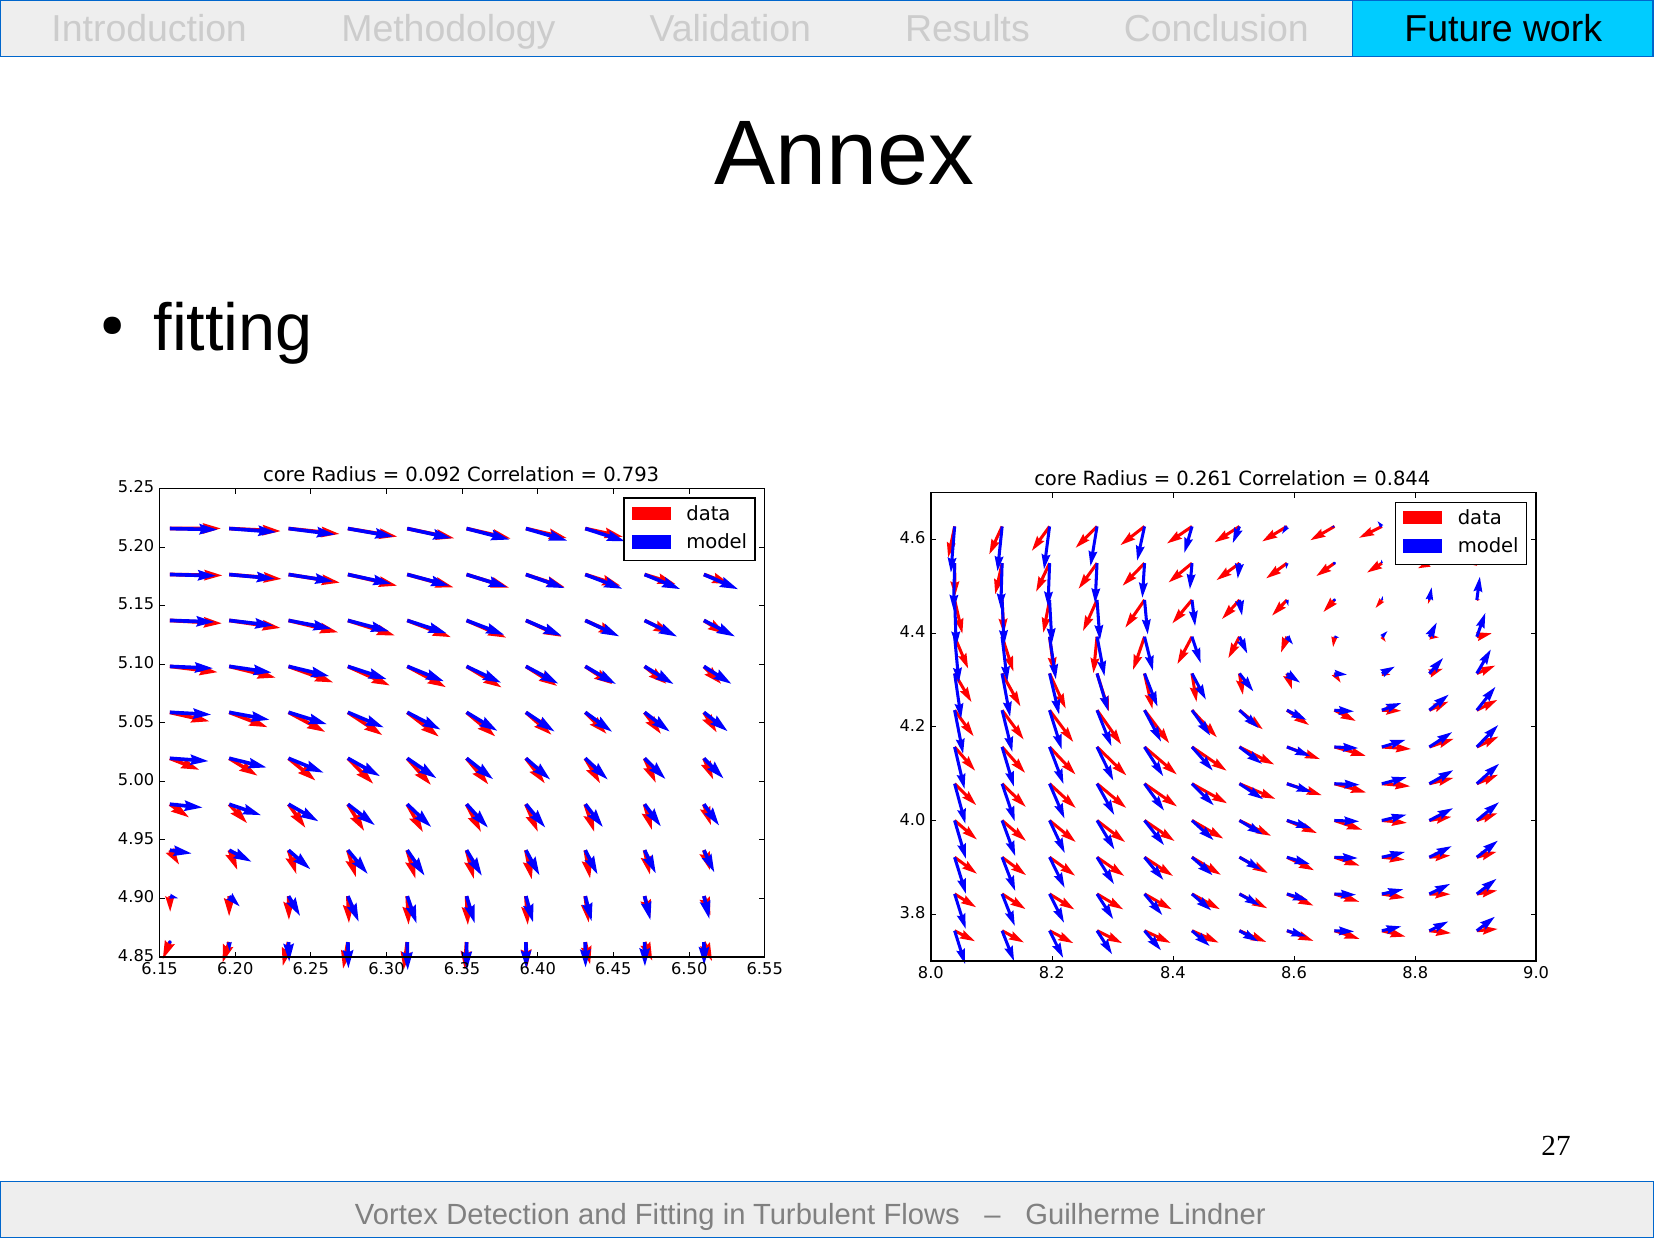

Introduction Methodology Validation Results Conclusion Future work
# Annex
fitting
27
Vortex Detection and Fitting in Turbulent Flows – Guilherme Lindner